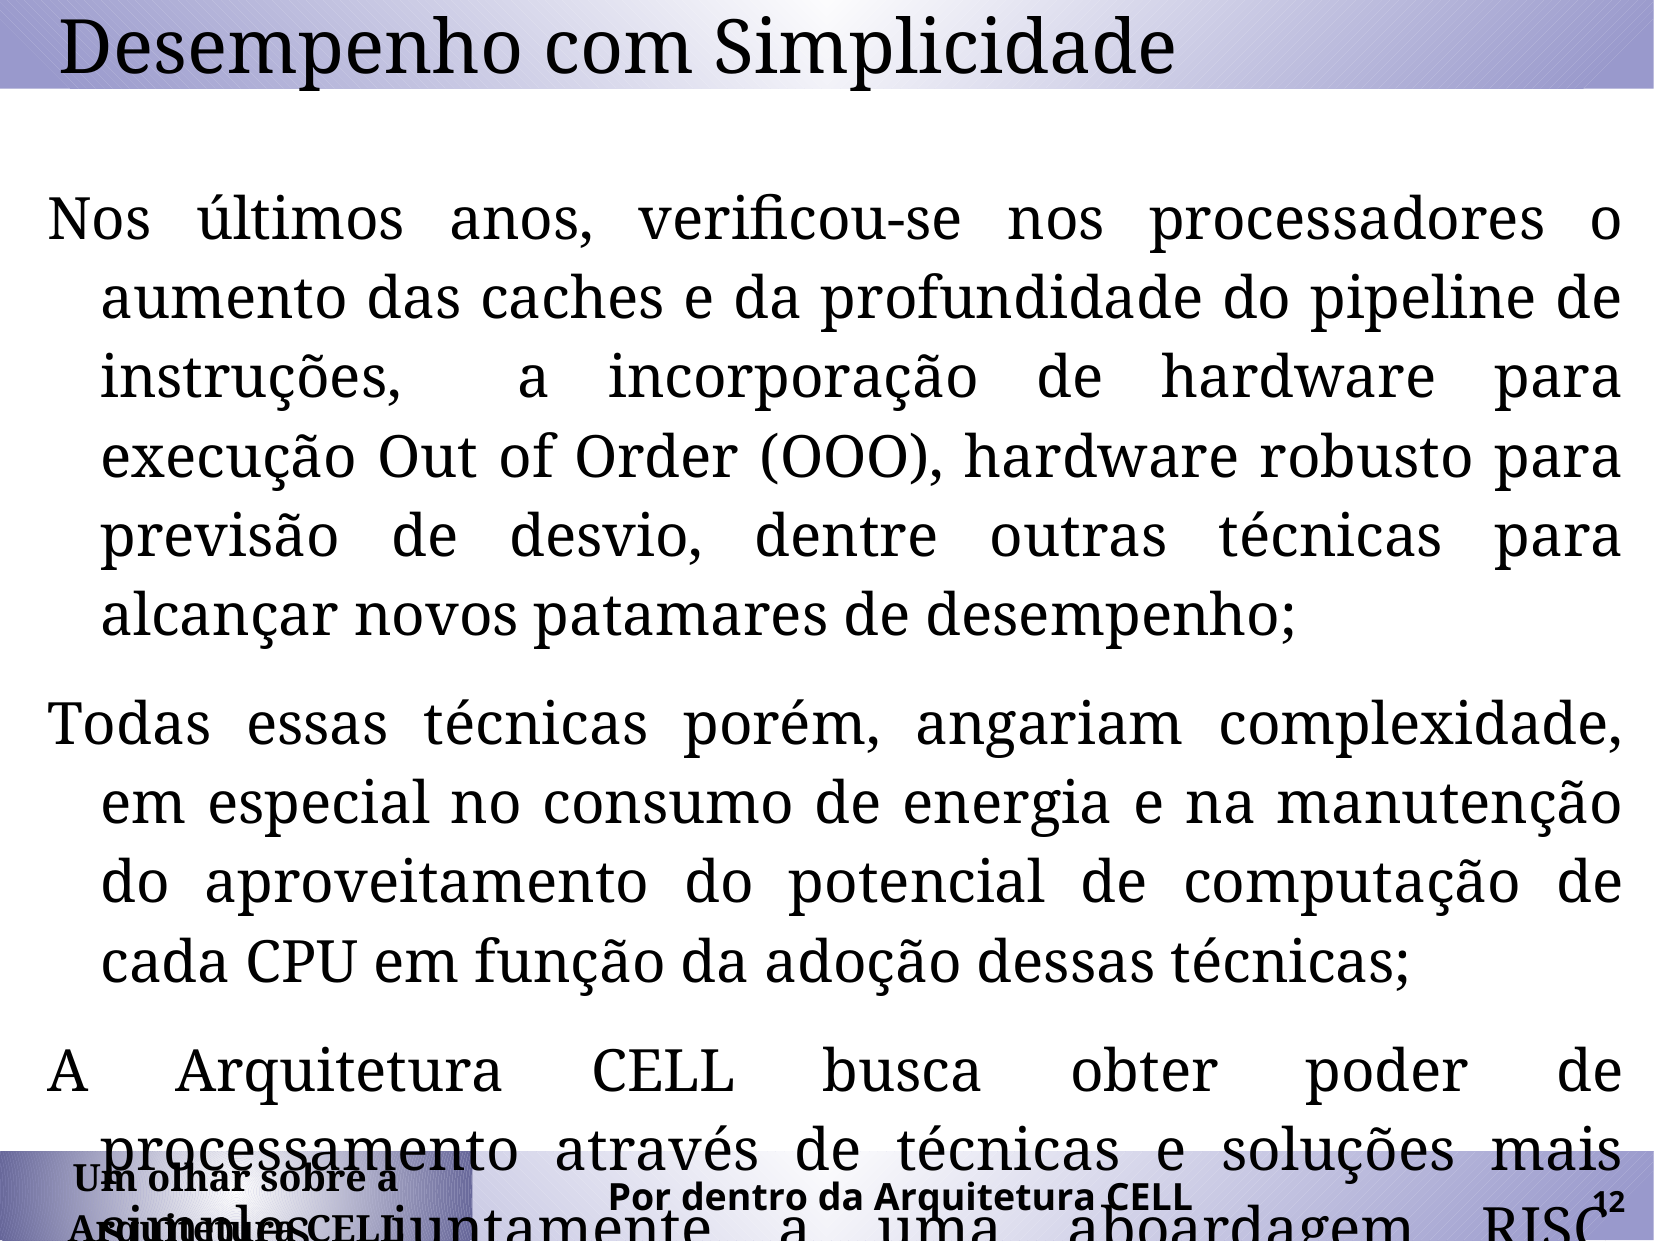

# Desempenho com Simplicidade
Nos últimos anos, verificou-se nos processadores o aumento das caches e da profundidade do pipeline de instruções, a incorporação de hardware para execução Out of Order (OOO), hardware robusto para previsão de desvio, dentre outras técnicas para alcançar novos patamares de desempenho;
Todas essas técnicas porém, angariam complexidade, em especial no consumo de energia e na manutenção do aproveitamento do potencial de computação de cada CPU em função da adoção dessas técnicas;
A Arquitetura CELL busca obter poder de processamento através de técnicas e soluções mais simples, juntamente a uma aboardagem RISC, diferente das abordagens híbridas usualmente utilizadas pelos CPUs comuns;
Por dentro da Arquitetura CELL
12